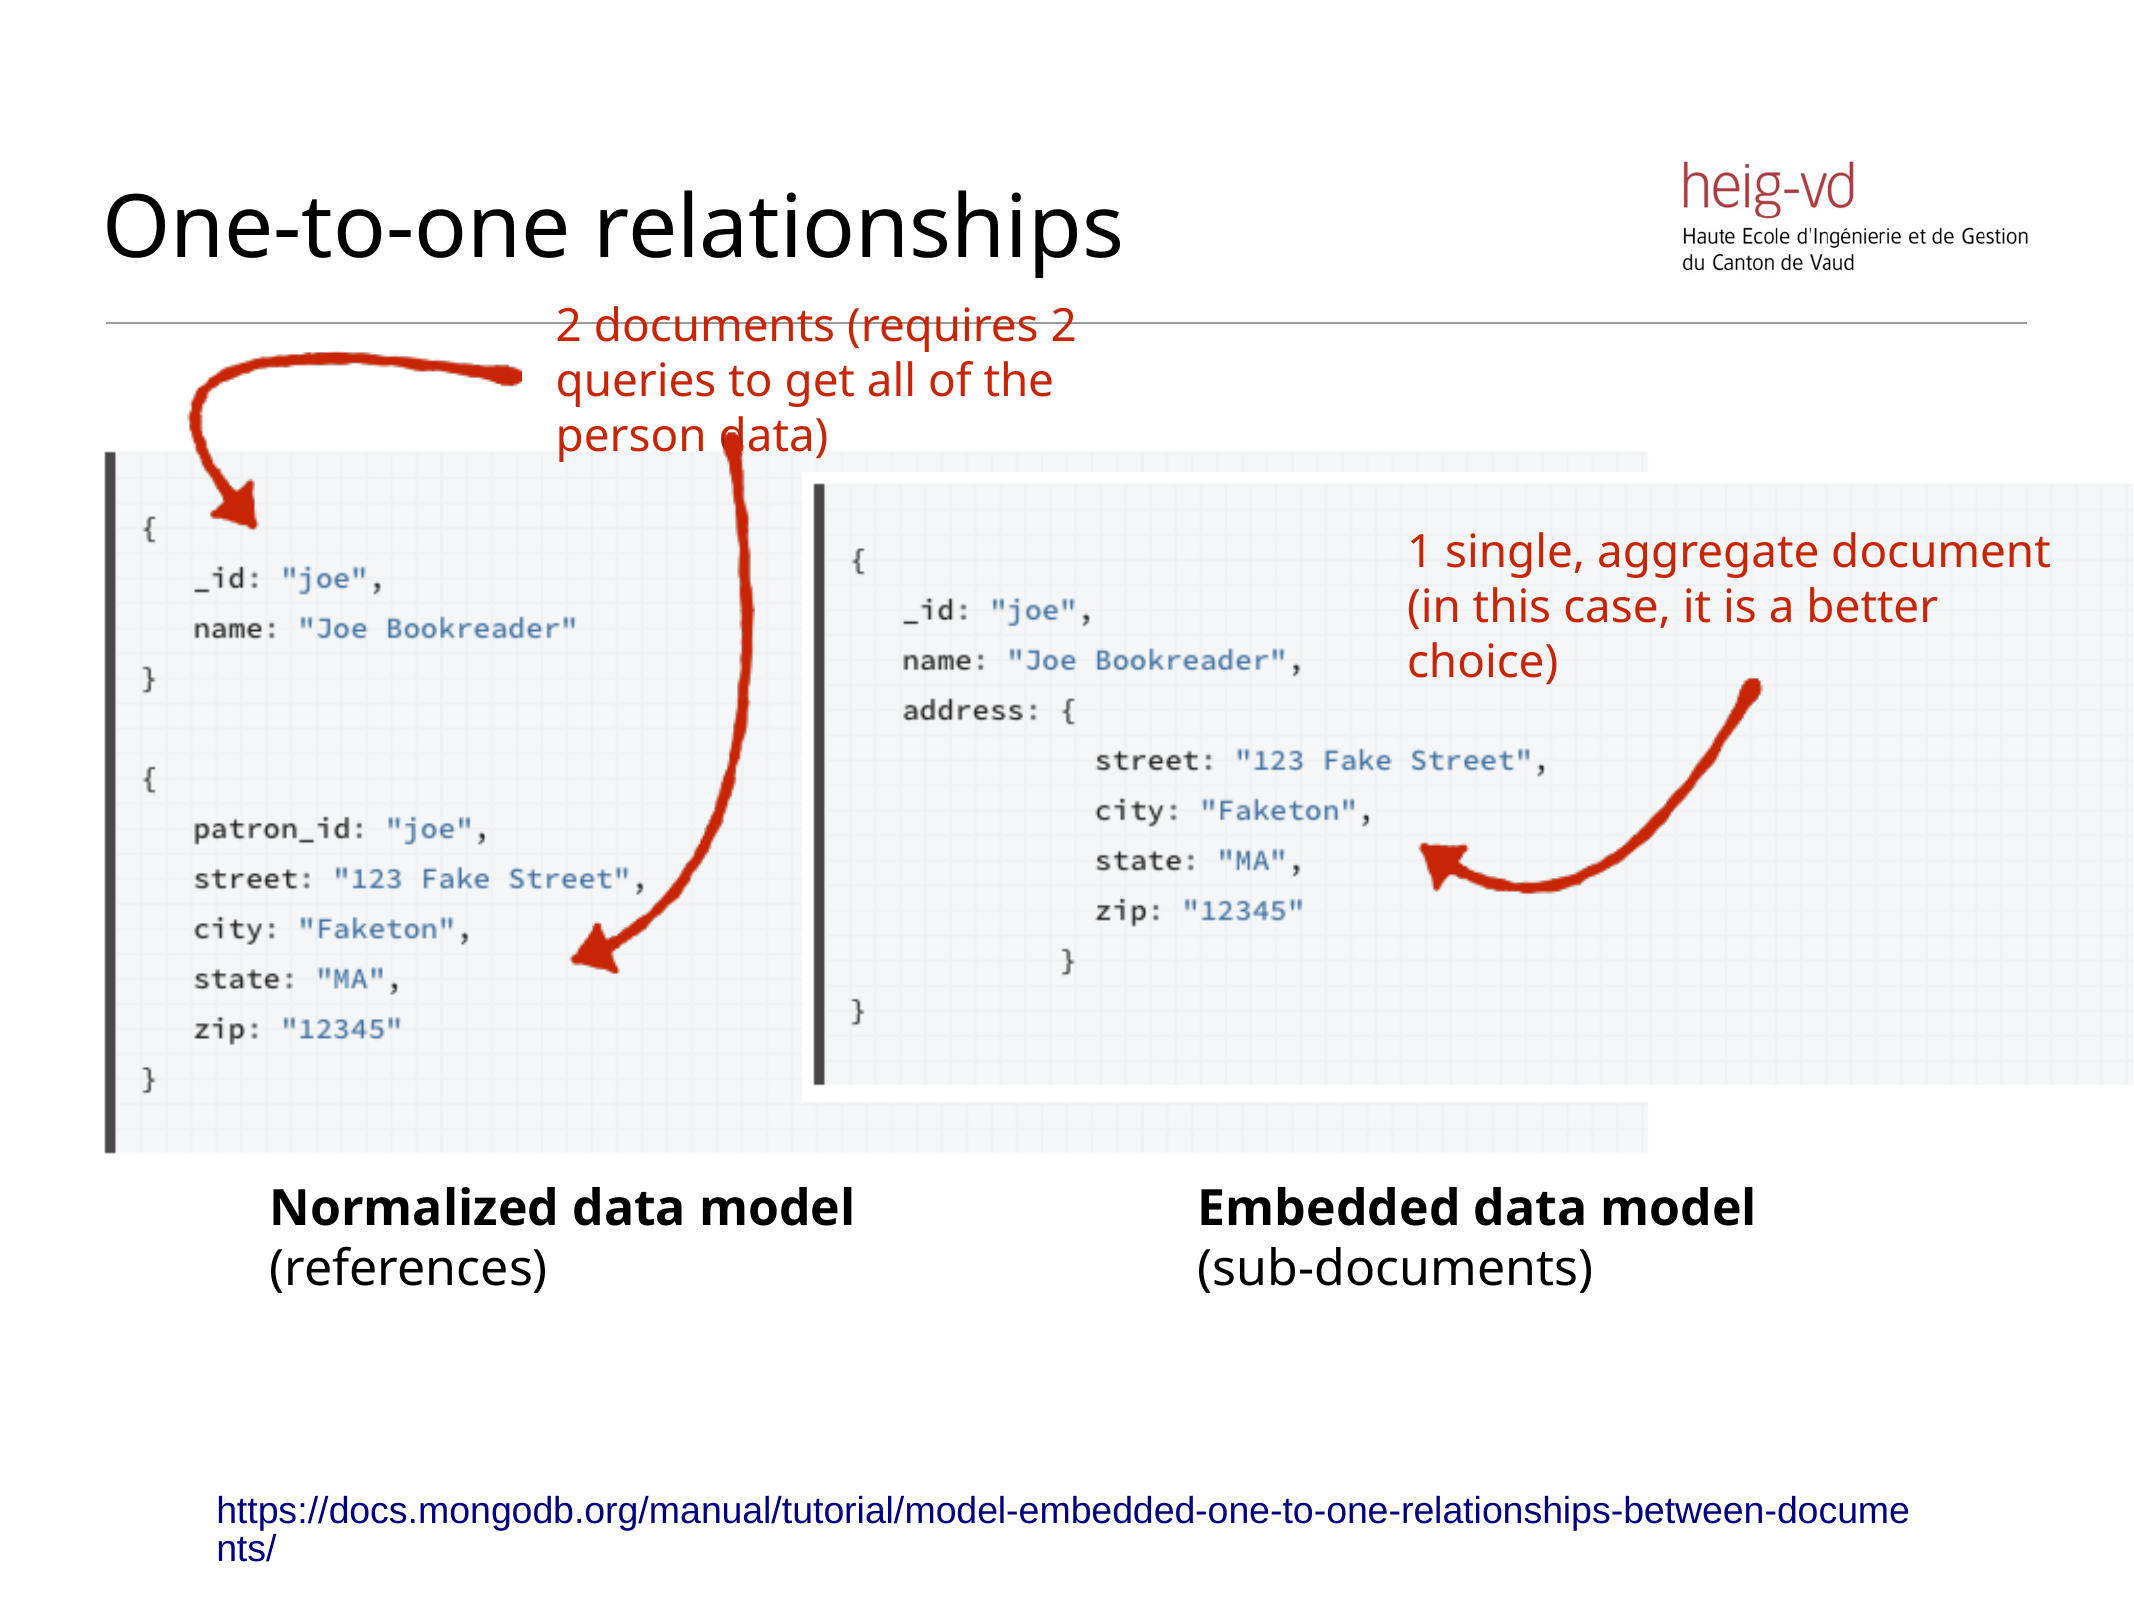

# One-to-one relationships
2 documents (requires 2 queries to get all of the person data)
1 single, aggregate document
(in this case, it is a better choice)
Normalized data model
(references)
Embedded data model
(sub-documents)
https://docs.mongodb.org/manual/tutorial/model-embedded-one-to-one-relationships-between-documents/